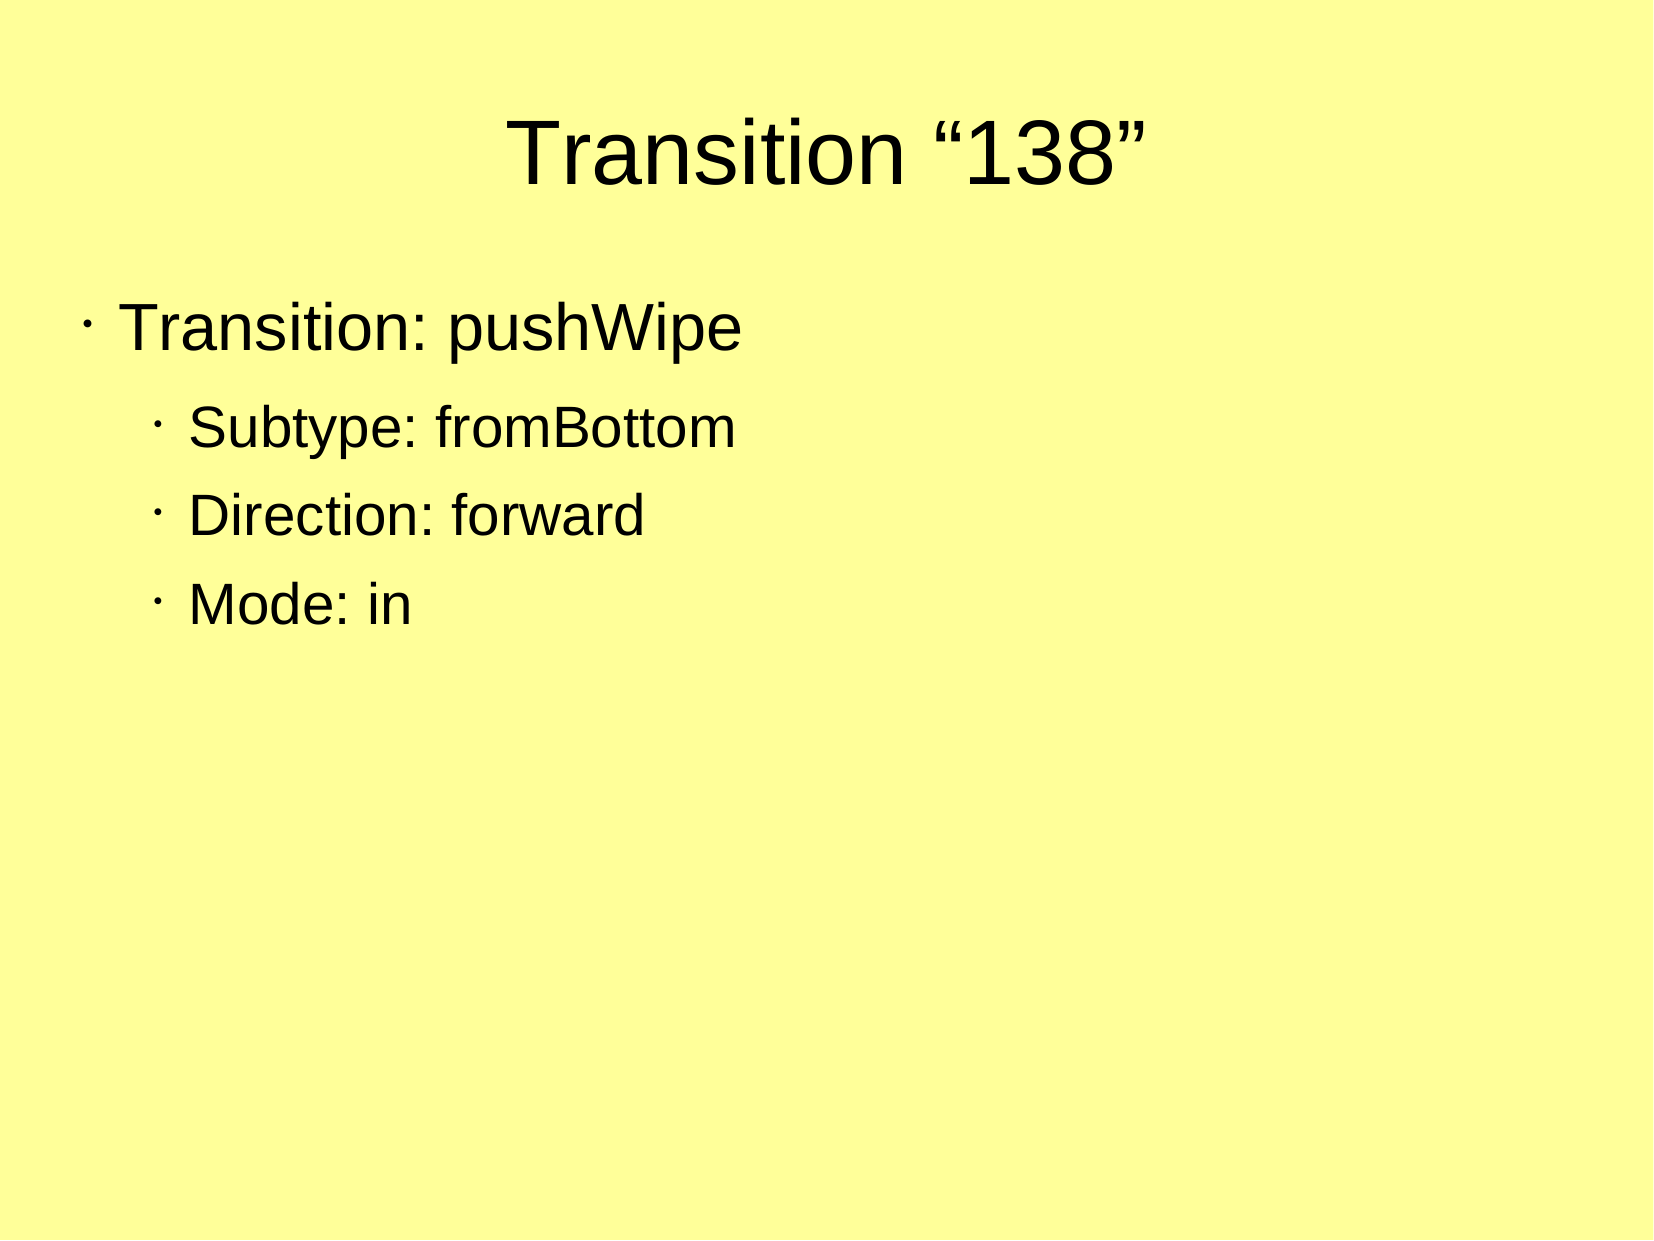

# Transition “138”
Transition: pushWipe
Subtype: fromBottom
Direction: forward
Mode: in